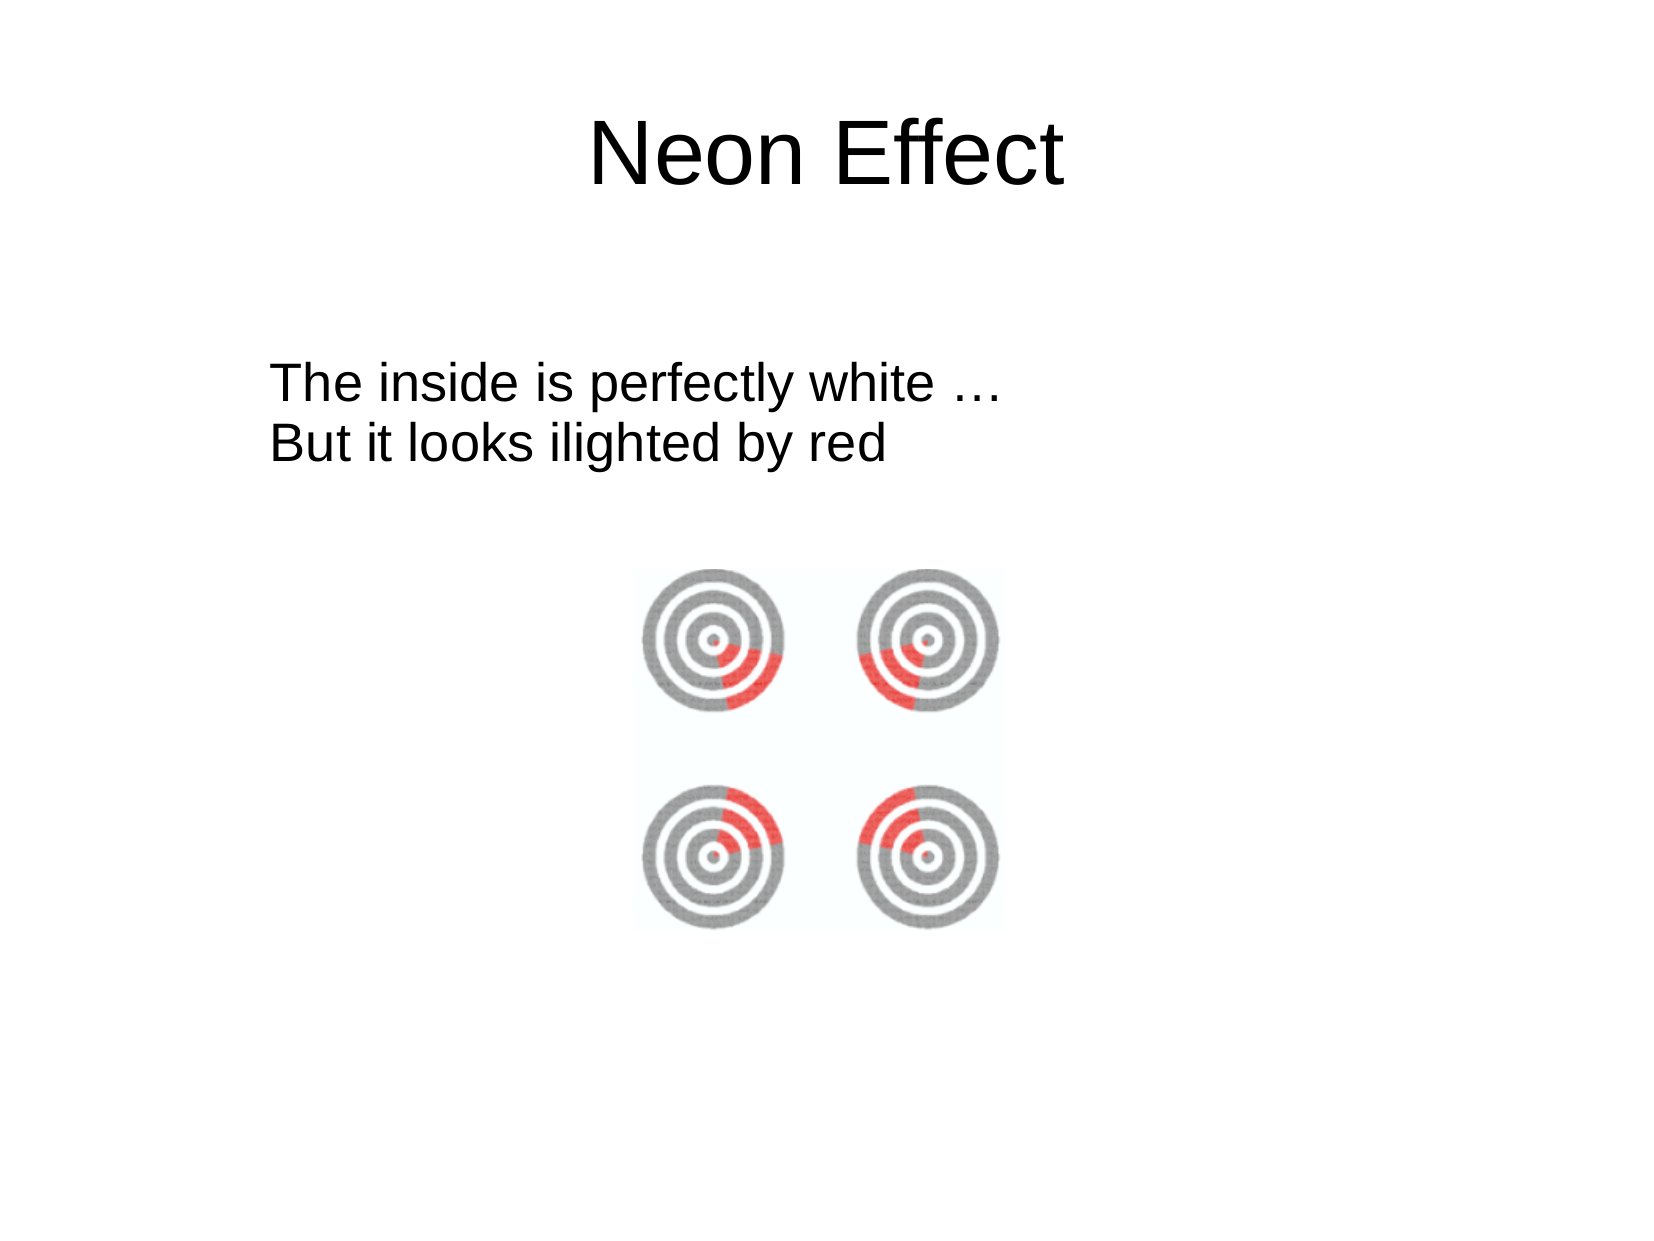

# Neon Effect
The inside is perfectly white …
But it looks ilighted by red